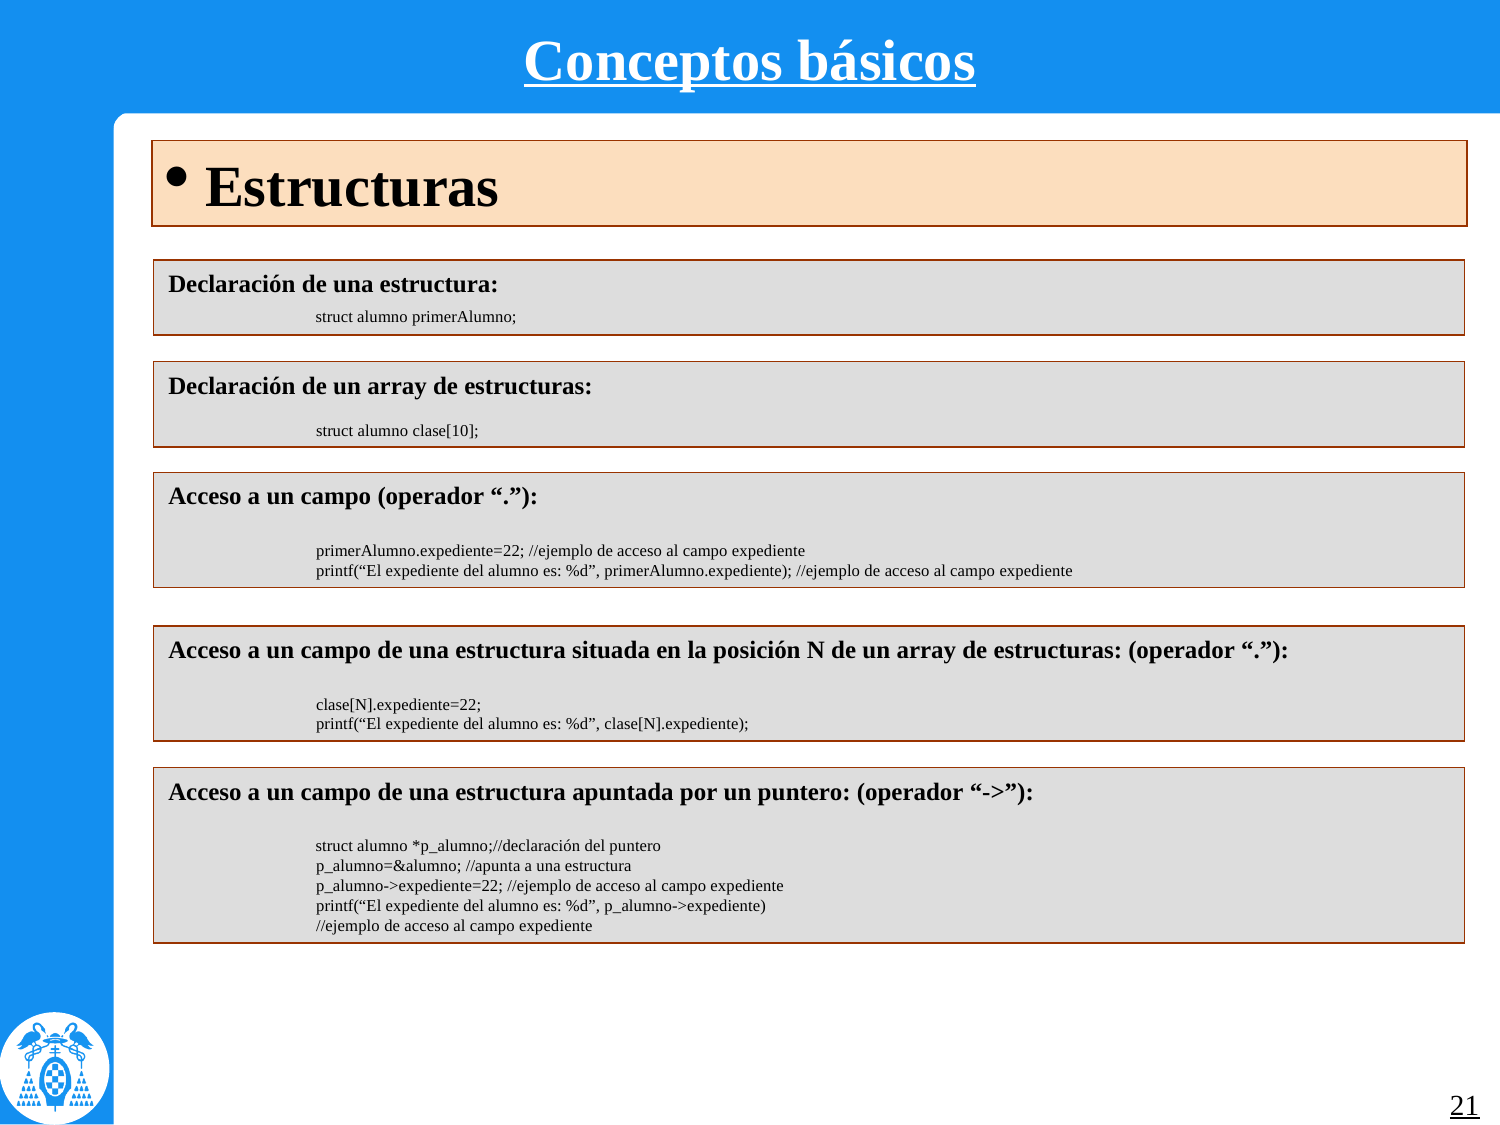

Conceptos básicos
 Estructuras
Declaración de una estructura:
		struct alumno primerAlumno;
Declaración de un array de estructuras:
struct alumno clase[10];
Acceso a un campo (operador “.”):
primerAlumno.expediente=4; //ejemplo de acceso al campo expediente
printf(“El expediente del alumno es: %d”, primerAlumno.expediente); //ejemplo de acceso al campo expediente
Acceso a un campo (operador “.”):
primerAlumno.expediente=22; //ejemplo de acceso al campo expediente
printf(“El expediente del alumno es: %d”, primerAlumno.expediente); //ejemplo de acceso al campo expediente
Acceso a un campo de una estructura situada en la posición N de un array de estructuras: (operador “.”):
clase[N].expediente=22;
printf(“El expediente del alumno es: %d”, clase[N].expediente);
Acceso a un campo de una estructura apuntada por un puntero: (operador “->”):
		struct alumno *p_alumno;//declaración del puntero
p_alumno=&alumno; //apunta a una estructura
p_alumno->expediente=22; //ejemplo de acceso al campo expediente
printf(“El expediente del alumno es: %d”, p_alumno->expediente)
//ejemplo de acceso al campo expediente